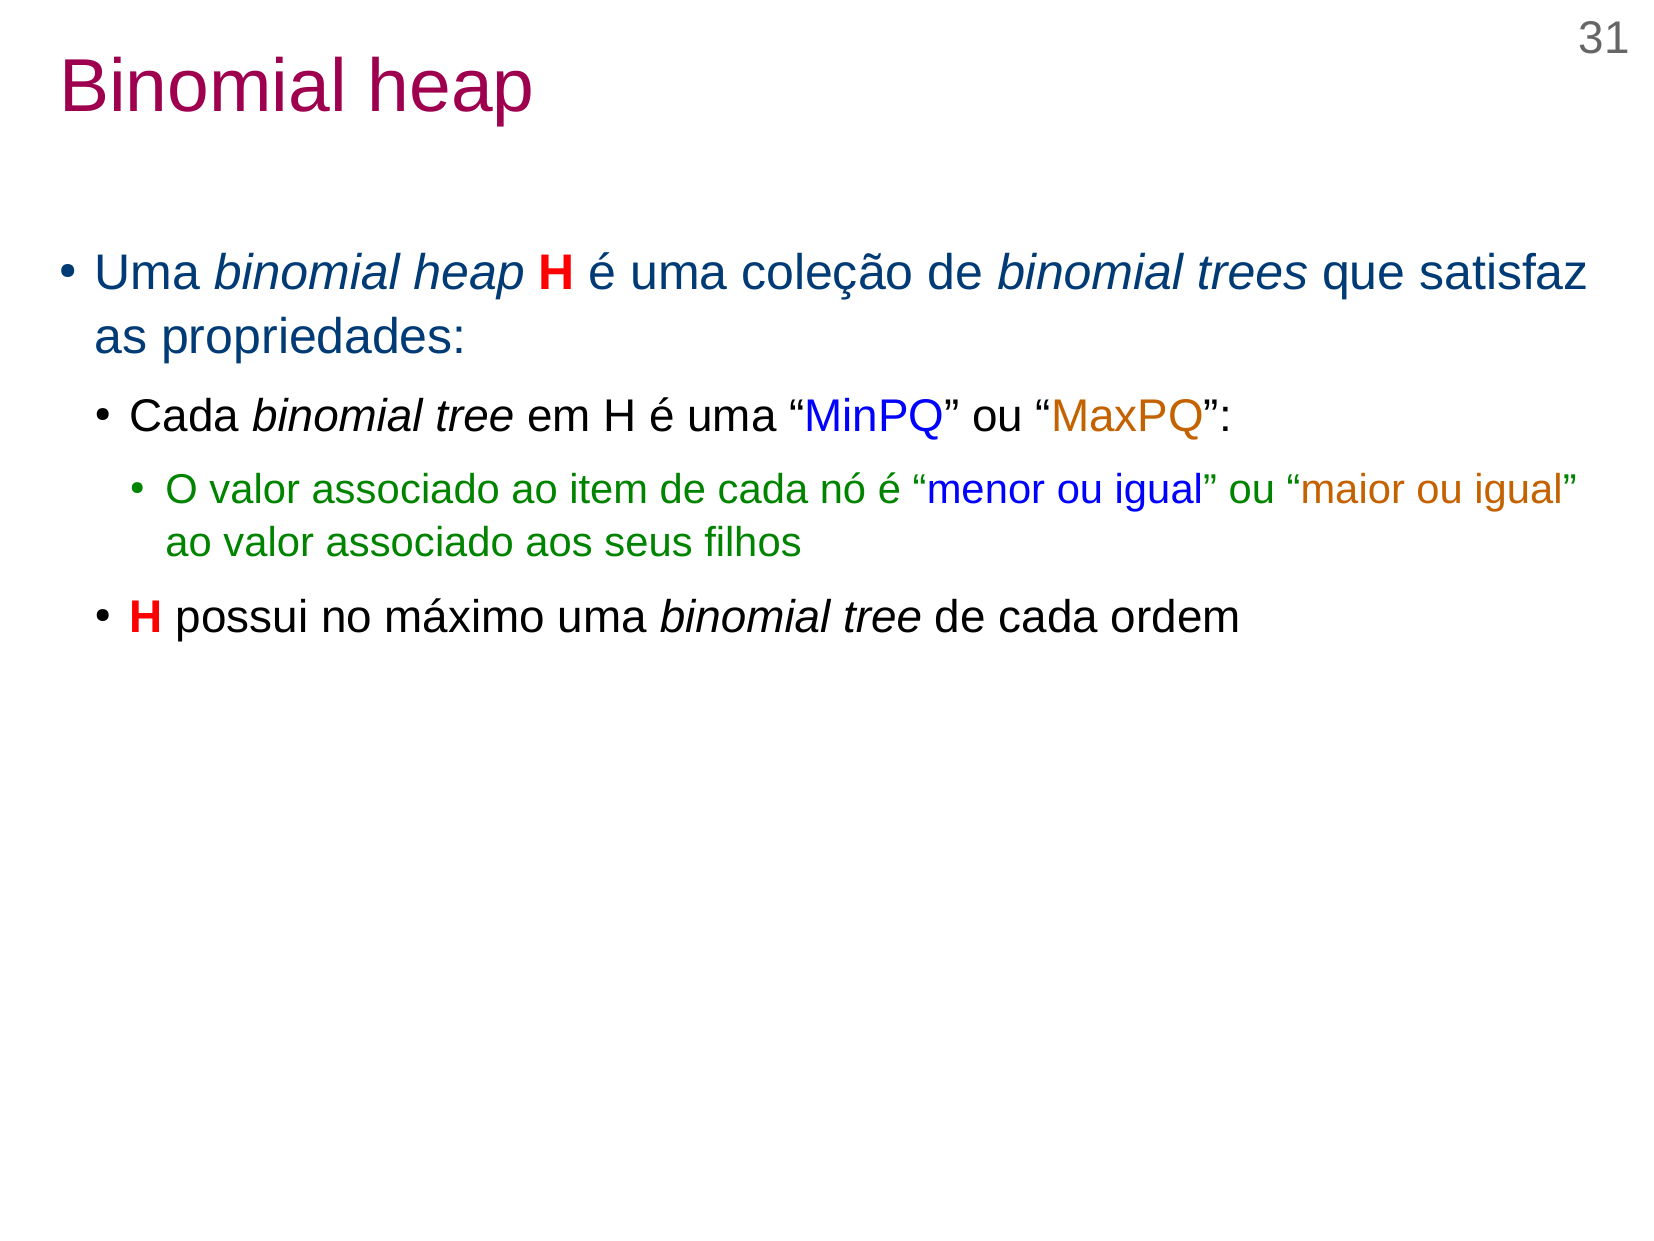

31
# Binomial heap
Uma binomial heap H é uma coleção de binomial trees que satisfaz as propriedades:
Cada binomial tree em H é uma “MinPQ” ou “MaxPQ”:
O valor associado ao item de cada nó é “menor ou igual” ou “maior ou igual” ao valor associado aos seus filhos
H possui no máximo uma binomial tree de cada ordem